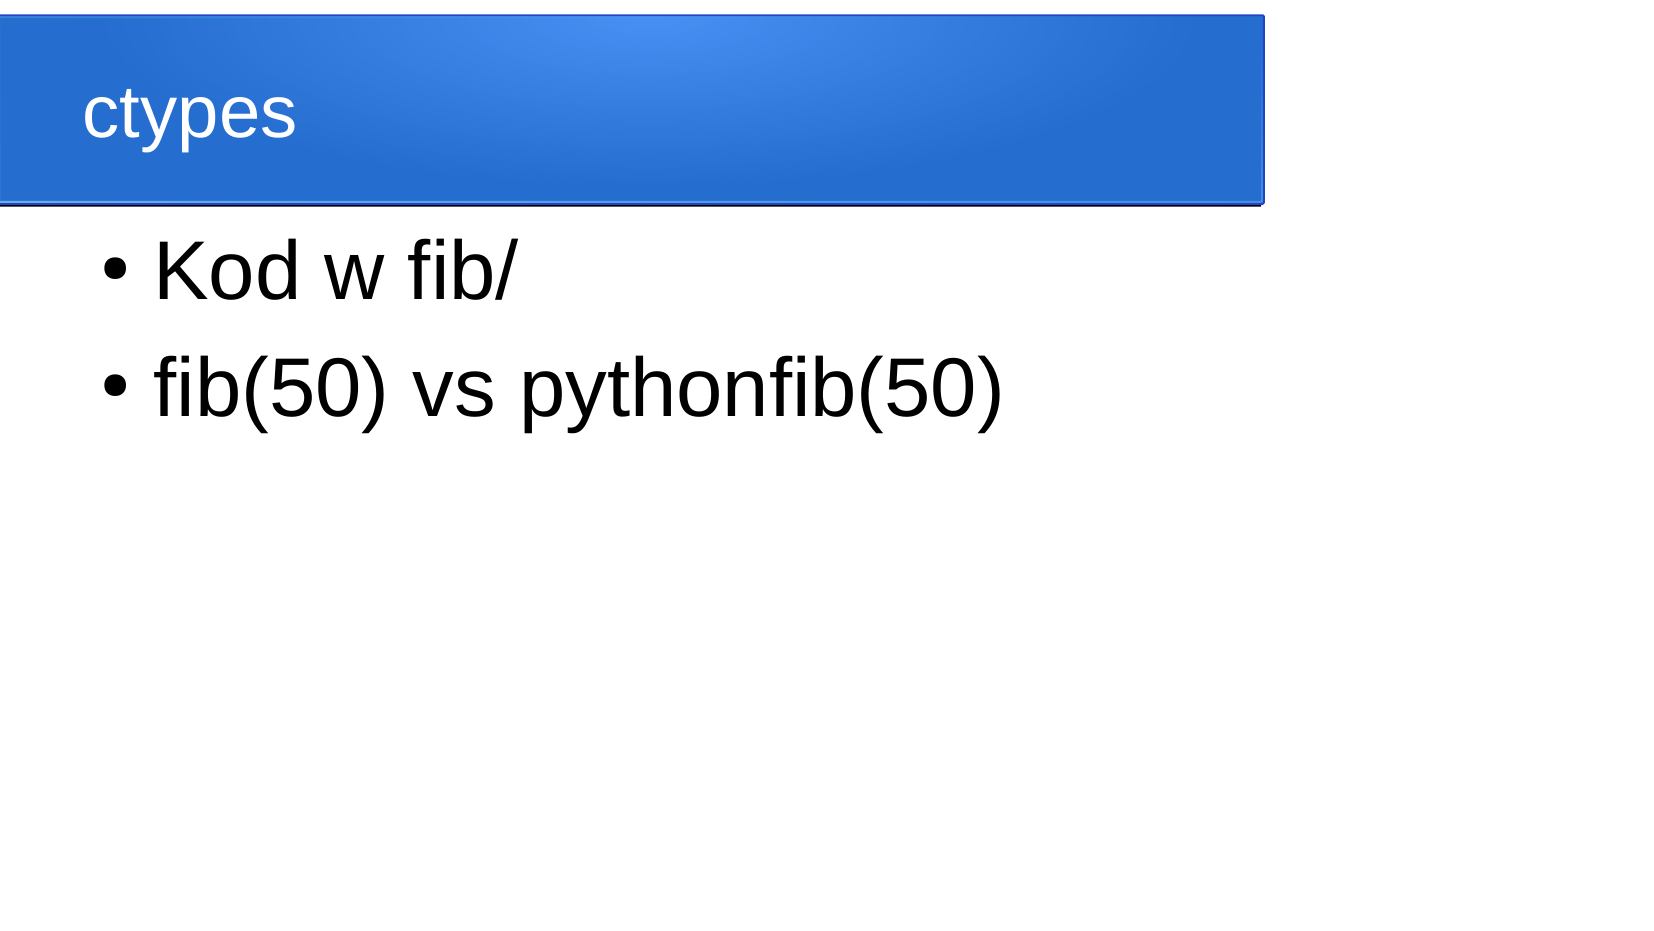

# ctypes
Kod w fib/
fib(50) vs pythonfib(50)